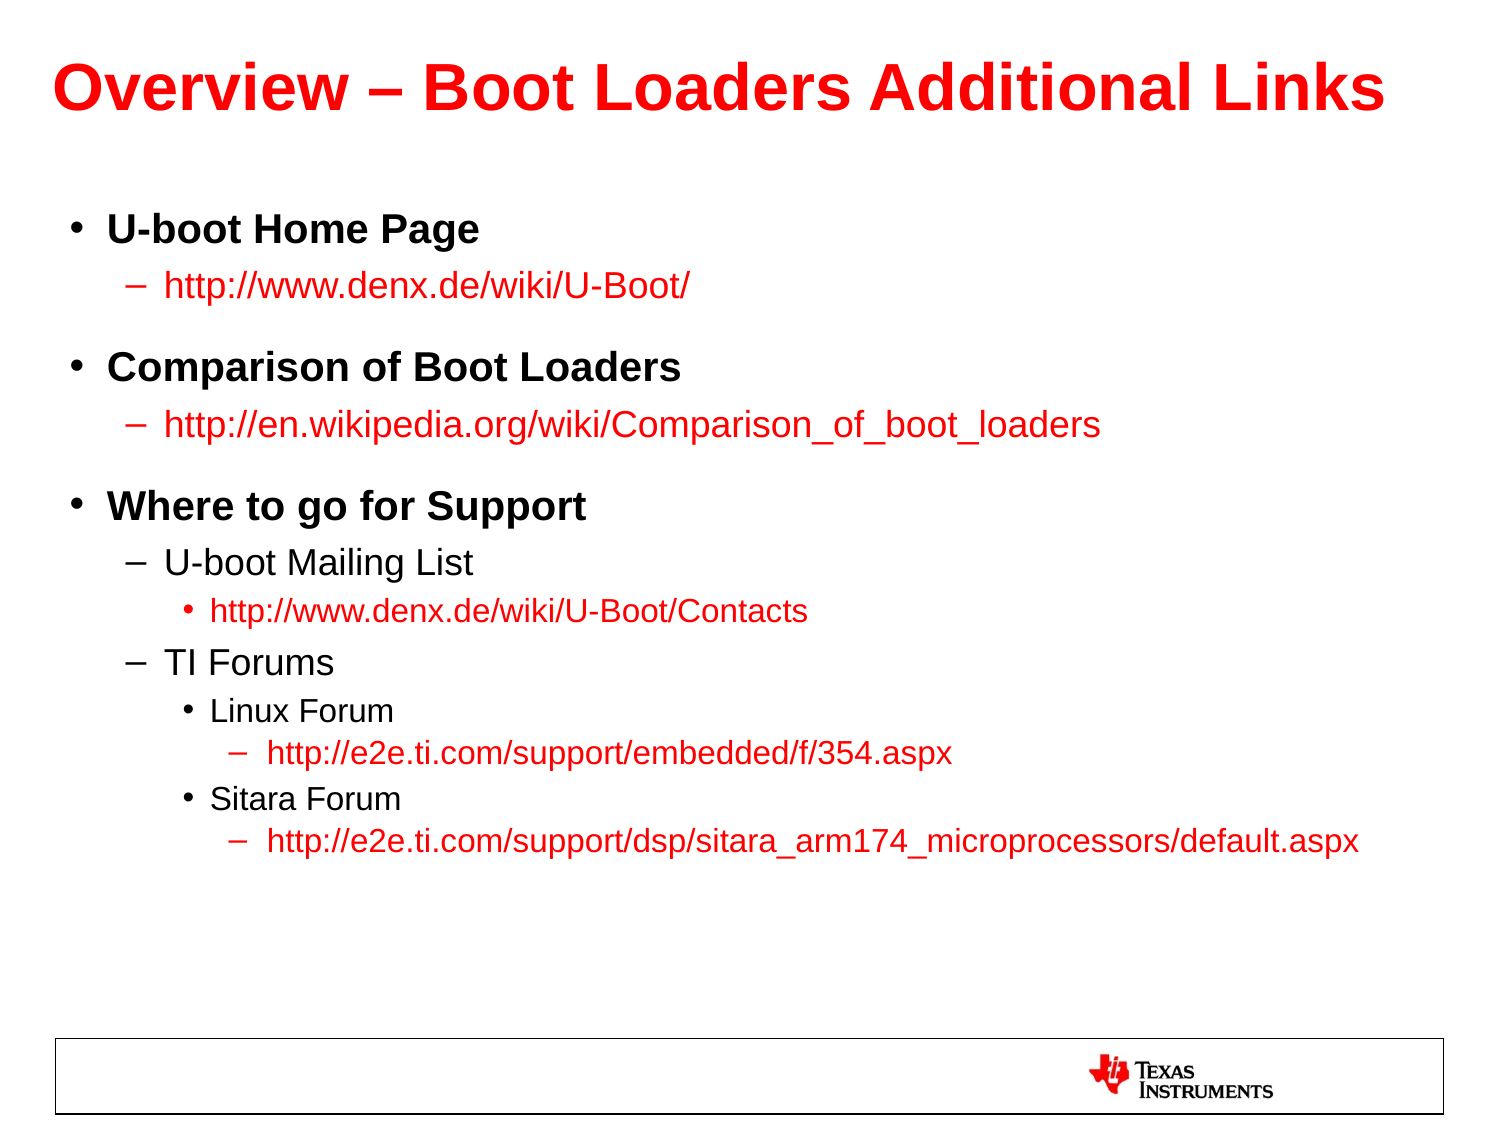

# Overview – Boot Loaders Additional Links
U-boot Home Page
http://www.denx.de/wiki/U-Boot/
Comparison of Boot Loaders
http://en.wikipedia.org/wiki/Comparison_of_boot_loaders
Where to go for Support
U-boot Mailing List
http://www.denx.de/wiki/U-Boot/Contacts
TI Forums
Linux Forum
http://e2e.ti.com/support/embedded/f/354.aspx
Sitara Forum
http://e2e.ti.com/support/dsp/sitara_arm174_microprocessors/default.aspx